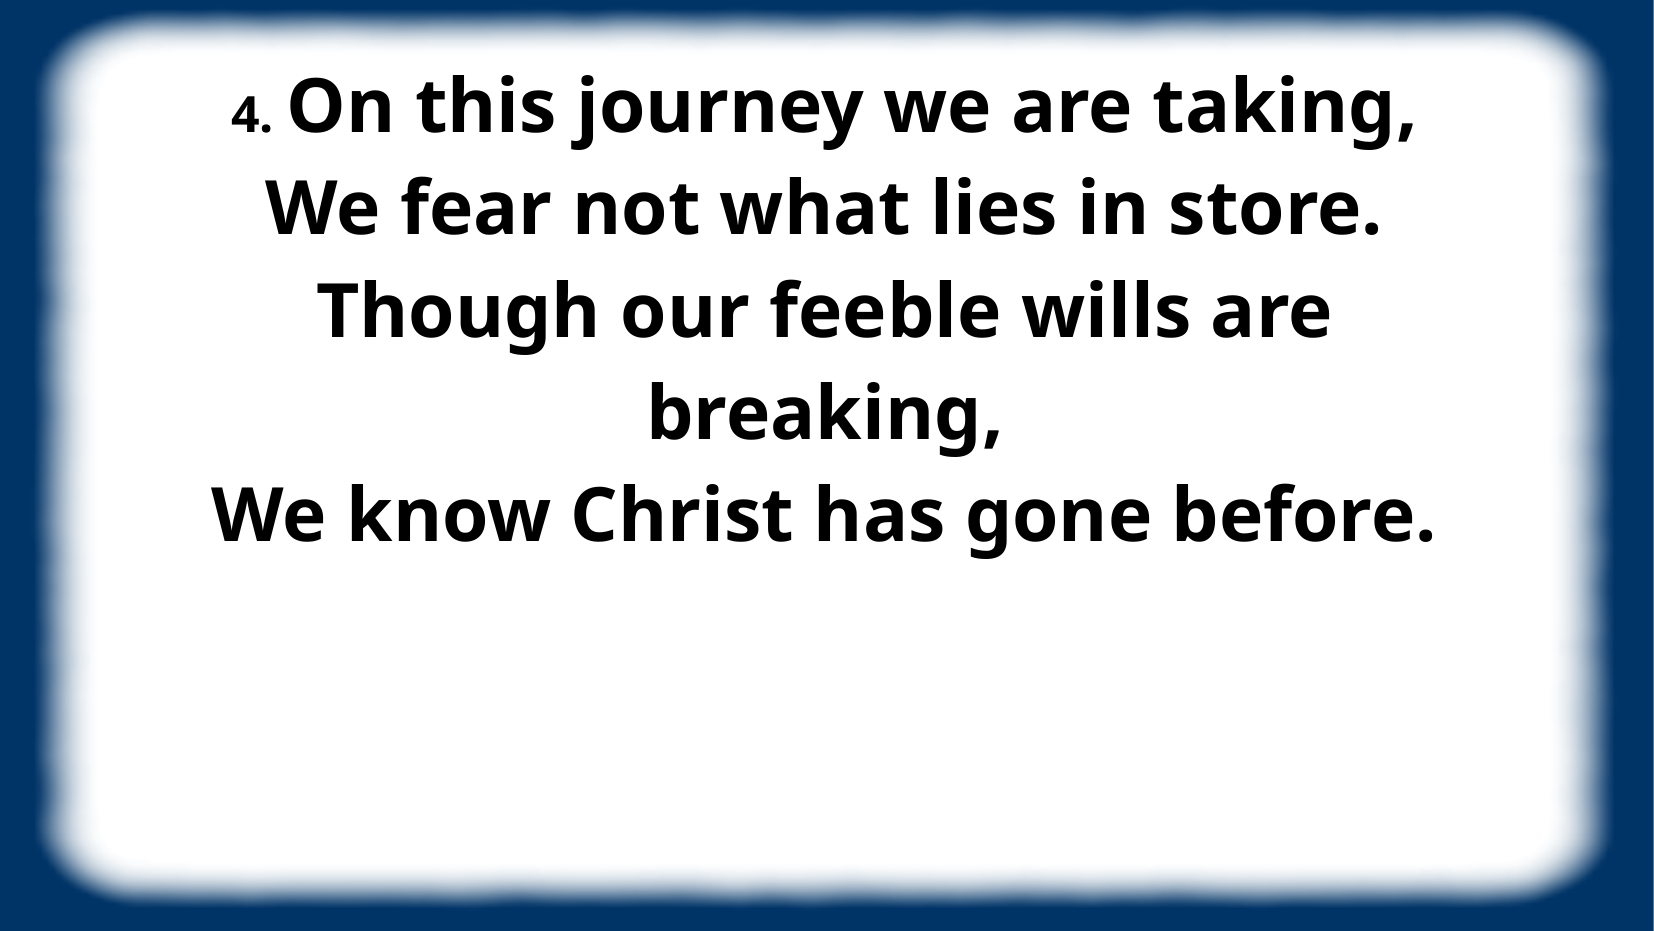

4. On this journey we are taking,
We fear not what lies in store.
Though our feeble wills are breaking,
We know Christ has gone before.